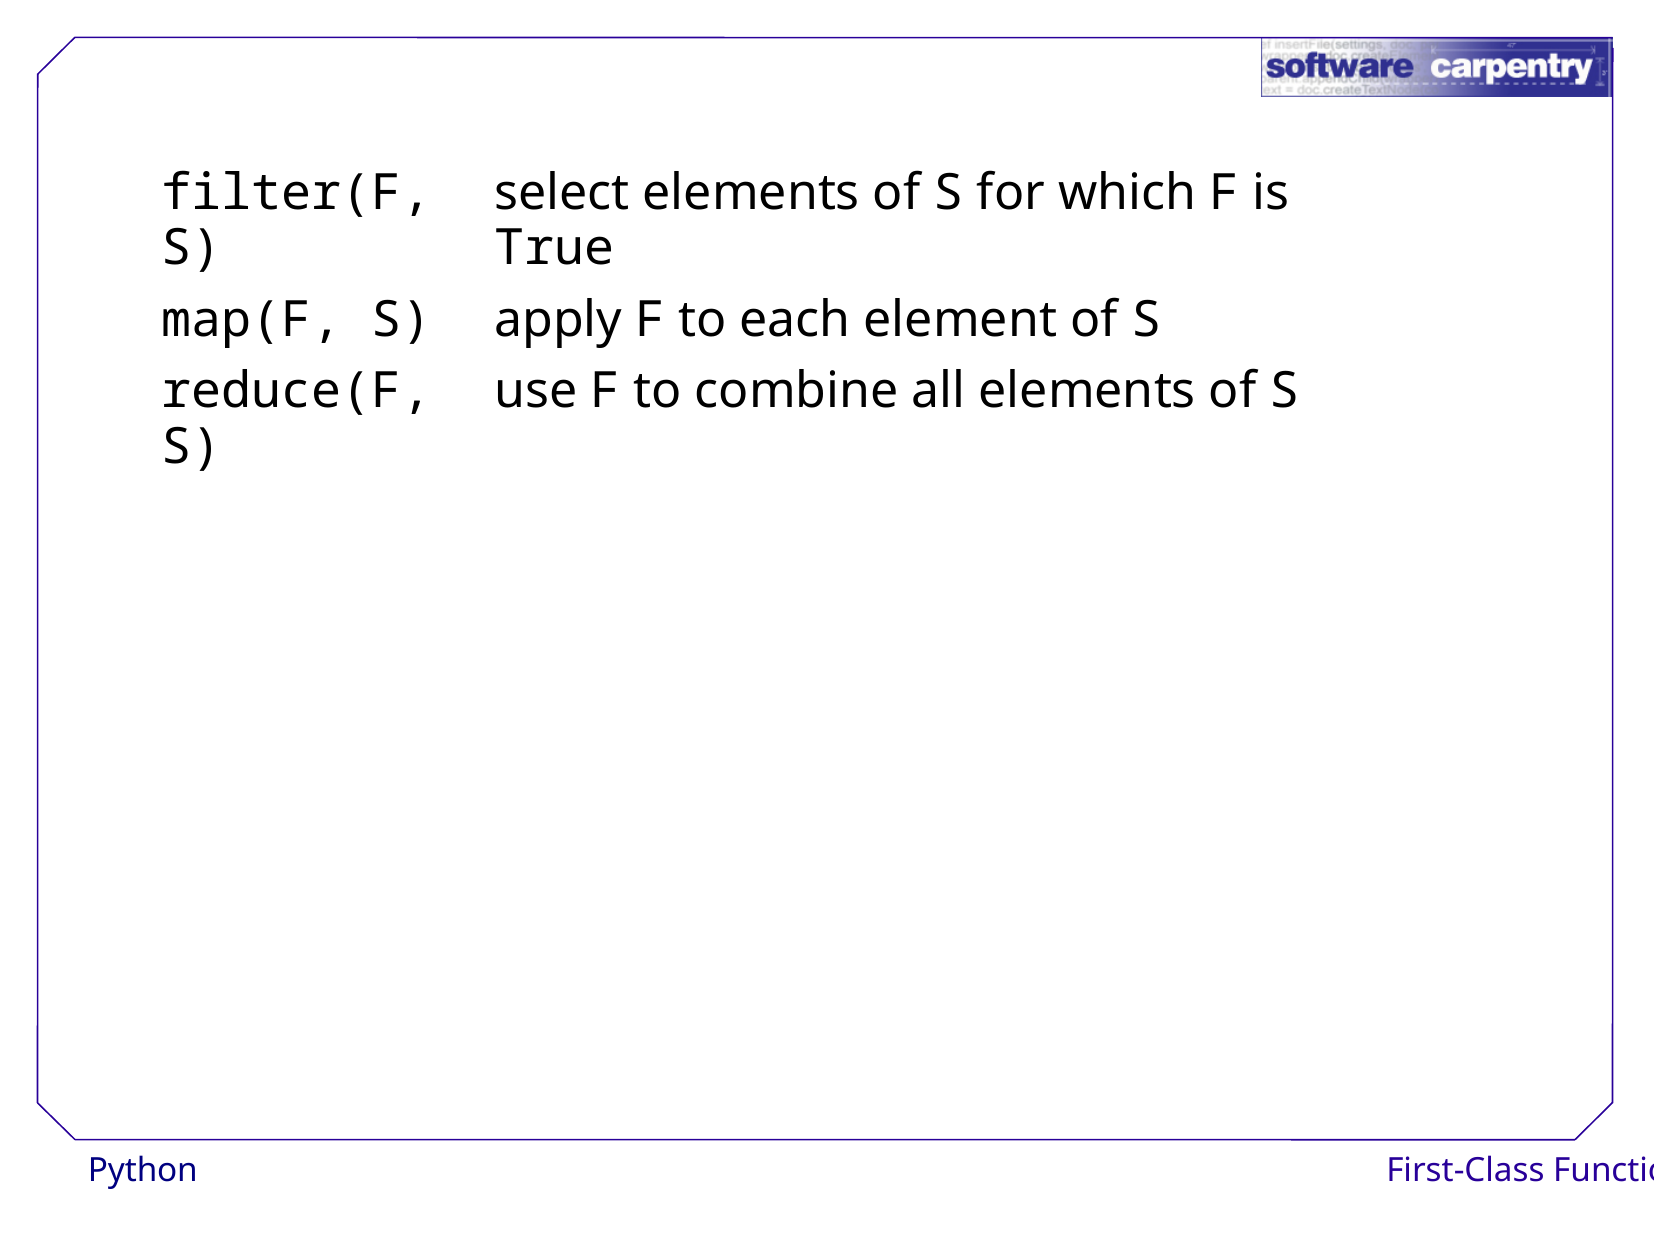

| filter(F, S) | select elements of S for which F is True |
| --- | --- |
| map(F, S) | apply F to each element of S |
| reduce(F, S) | use F to combine all elements of S |